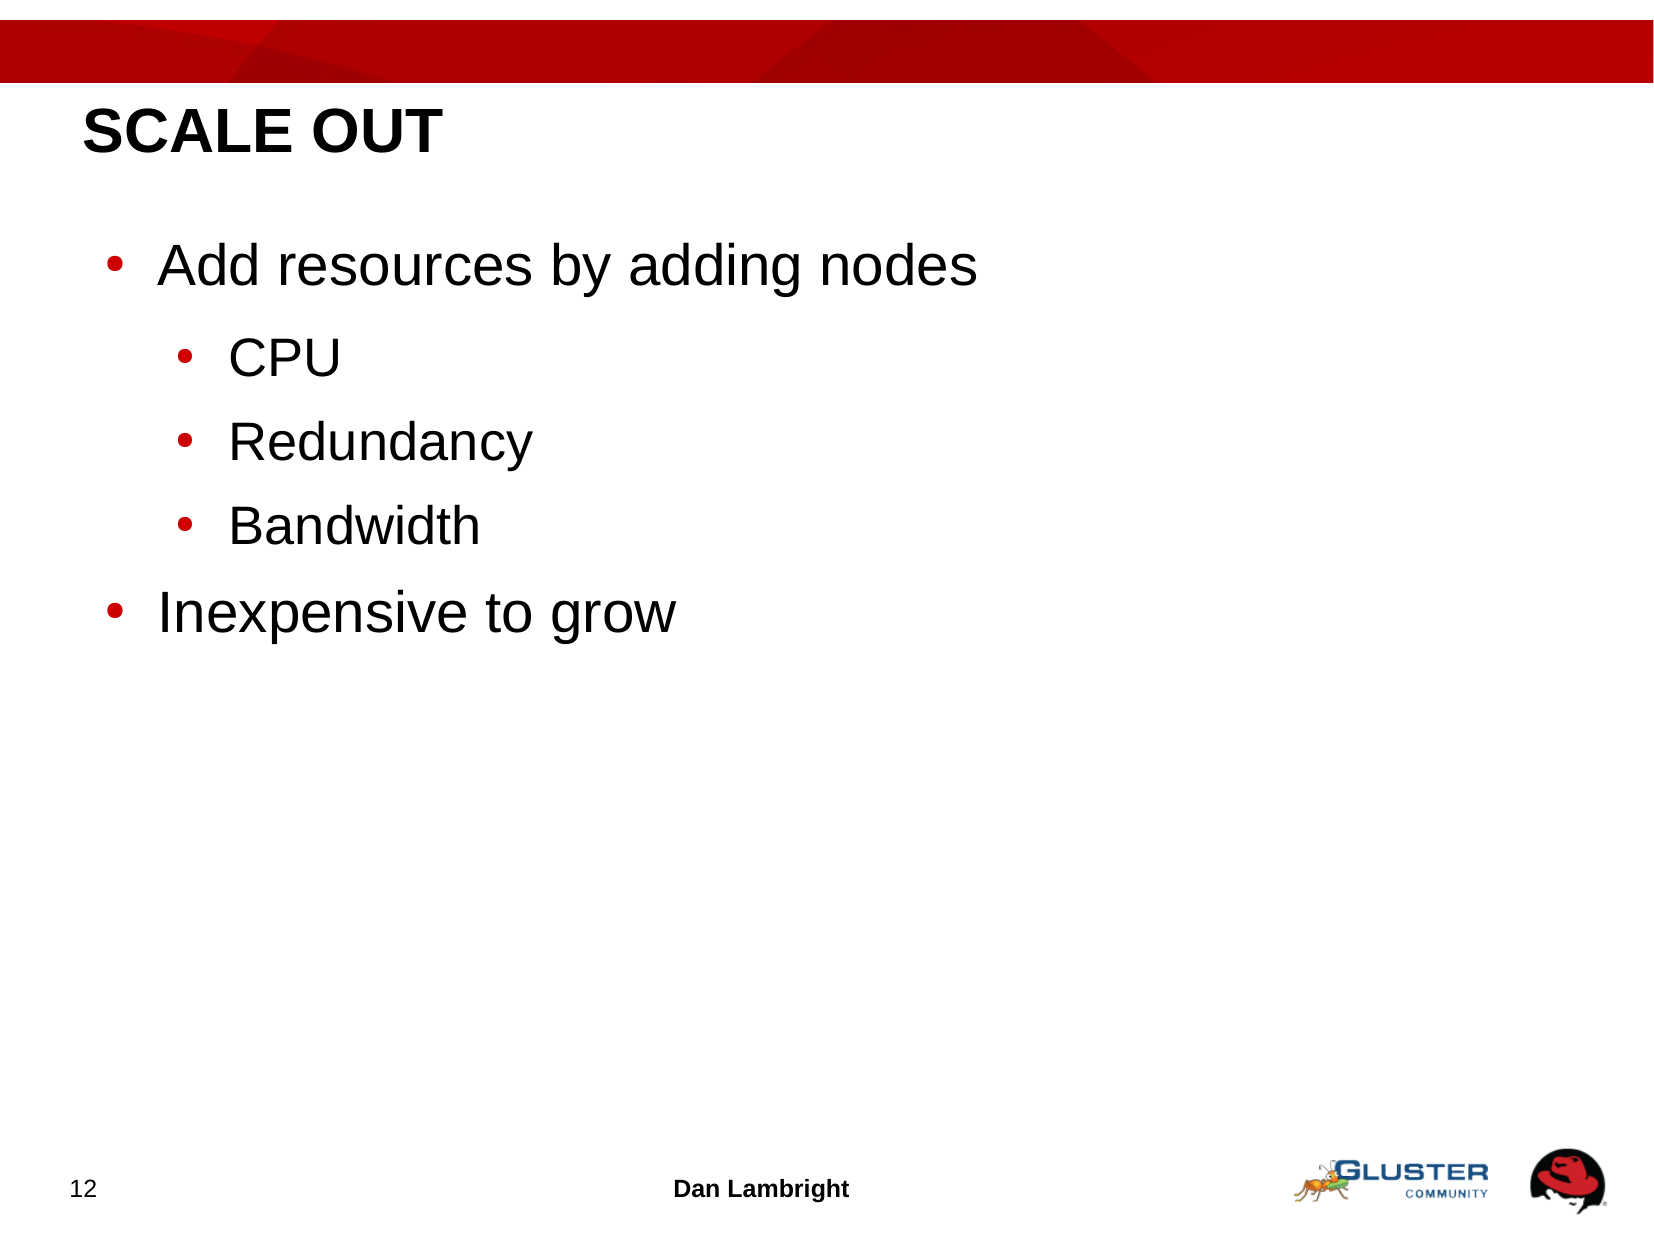

# SCALE OUT
Add resources by adding nodes
CPU
Redundancy
Bandwidth
Inexpensive to grow